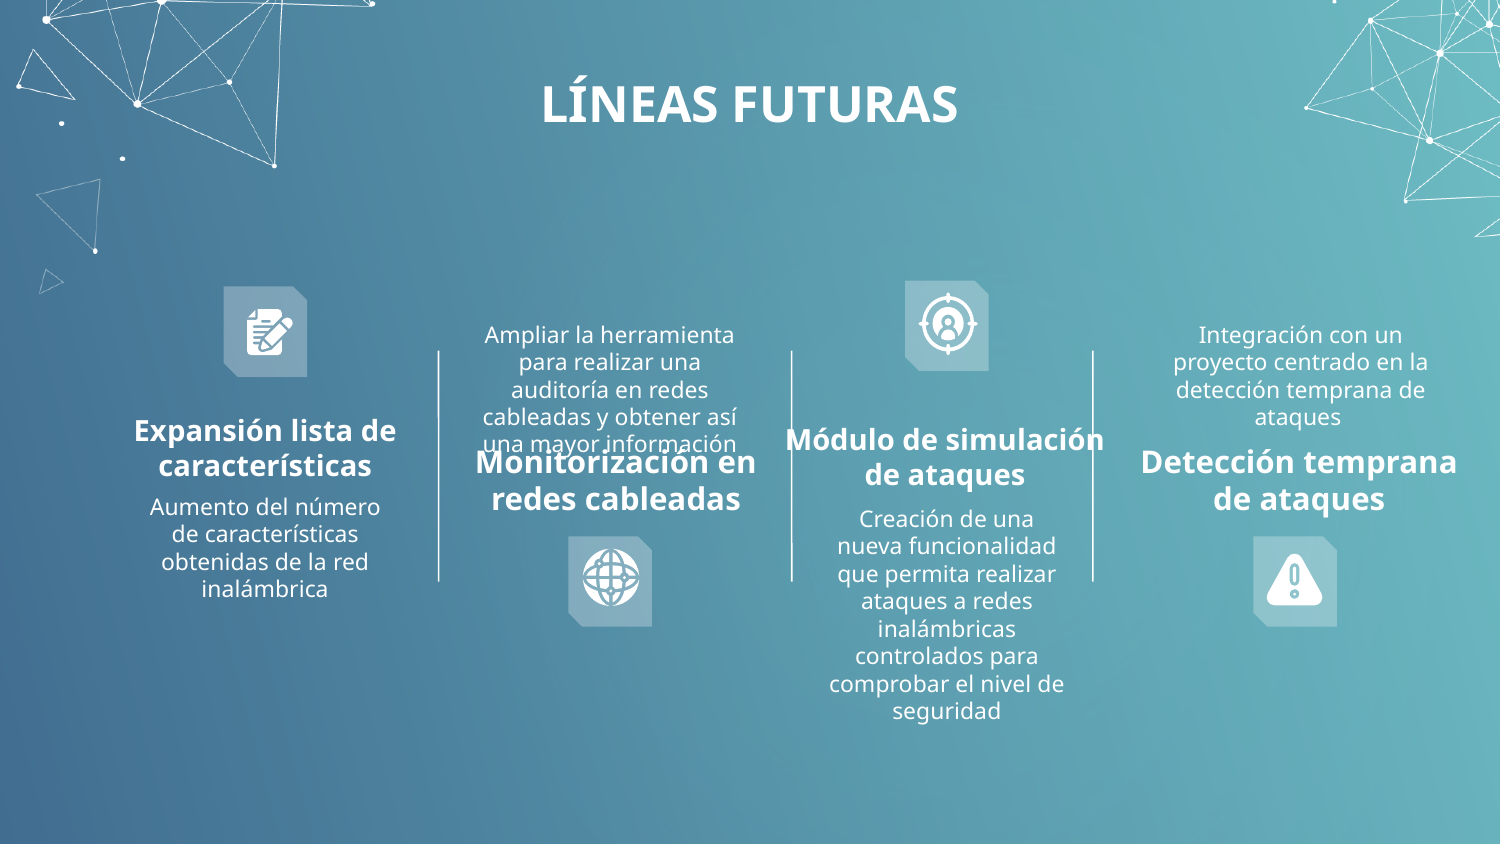

# LÍNEAS FUTURAS
Ampliar la herramienta para realizar una auditoría en redes cableadas y obtener así una mayor información
Integración con un proyecto centrado en la detección temprana de ataques
Módulo de simulación de ataques
Expansión lista de características
Monitorización en redes cableadas
Detección temprana de ataques
Aumento del número de características obtenidas de la red inalámbrica
Creación de una nueva funcionalidad que permita realizar ataques a redes inalámbricas controlados para comprobar el nivel de seguridad